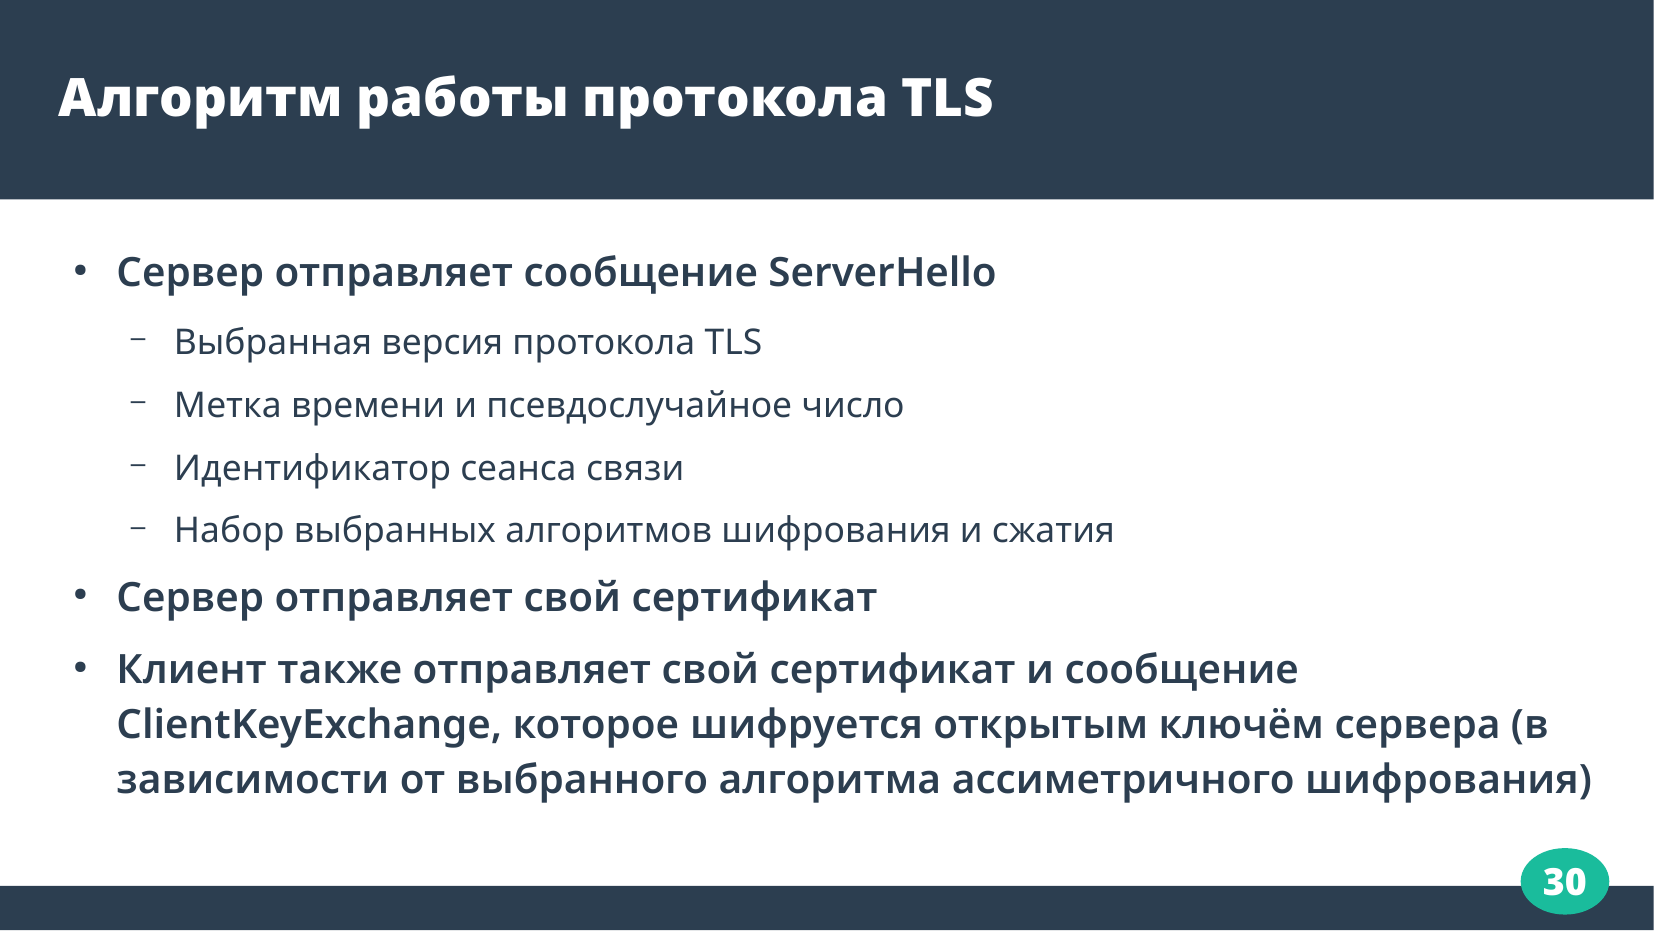

# Алгоритм работы протокола TLS
Сервер отправляет сообщение ServerHello
Выбранная версия протокола TLS
Метка времени и псевдослучайное число
Идентификатор сеанса связи
Набор выбранных алгоритмов шифрования и сжатия
Сервер отправляет свой сертификат
Клиент также отправляет свой сертификат и сообщение ClientKeyExchange, которое шифруется открытым ключём сервера (в зависимости от выбранного алгоритма ассиметричного шифрования)
30